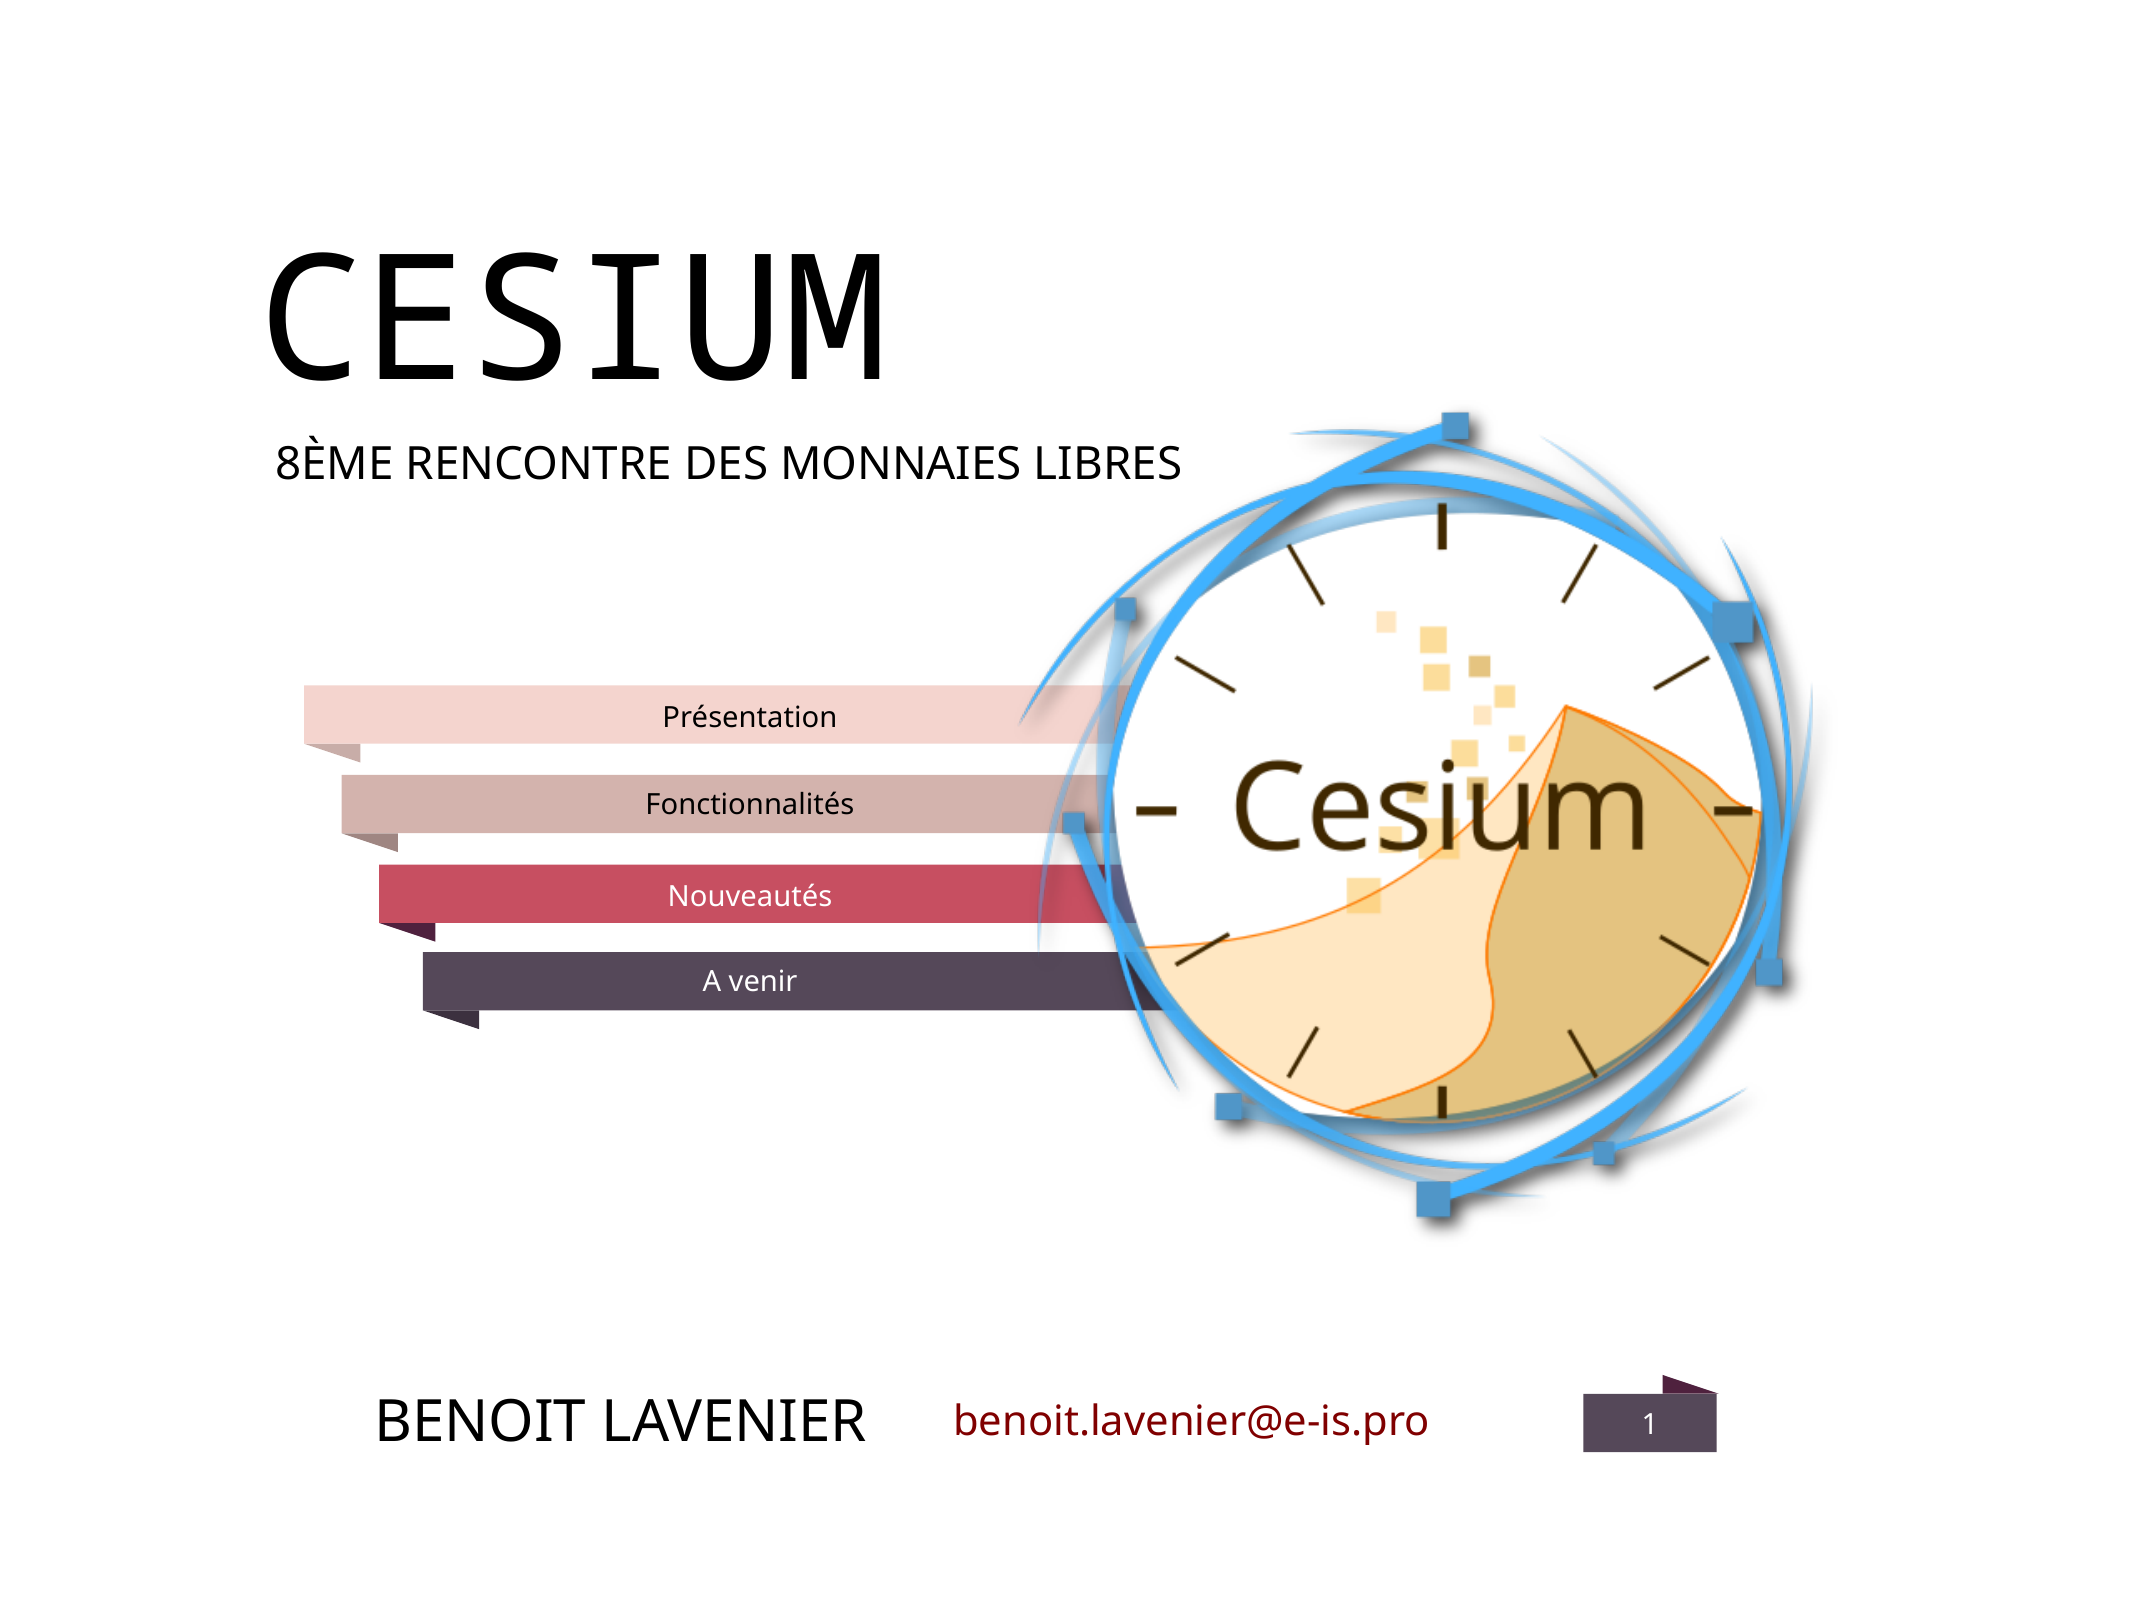

CESIUM
8ème rencontre des monnaies libres
Présentation
Fonctionnalités
Nouveautés
A venir
BENOIT LAVENIER
benoit.lavenier@e-is.pro
# 1